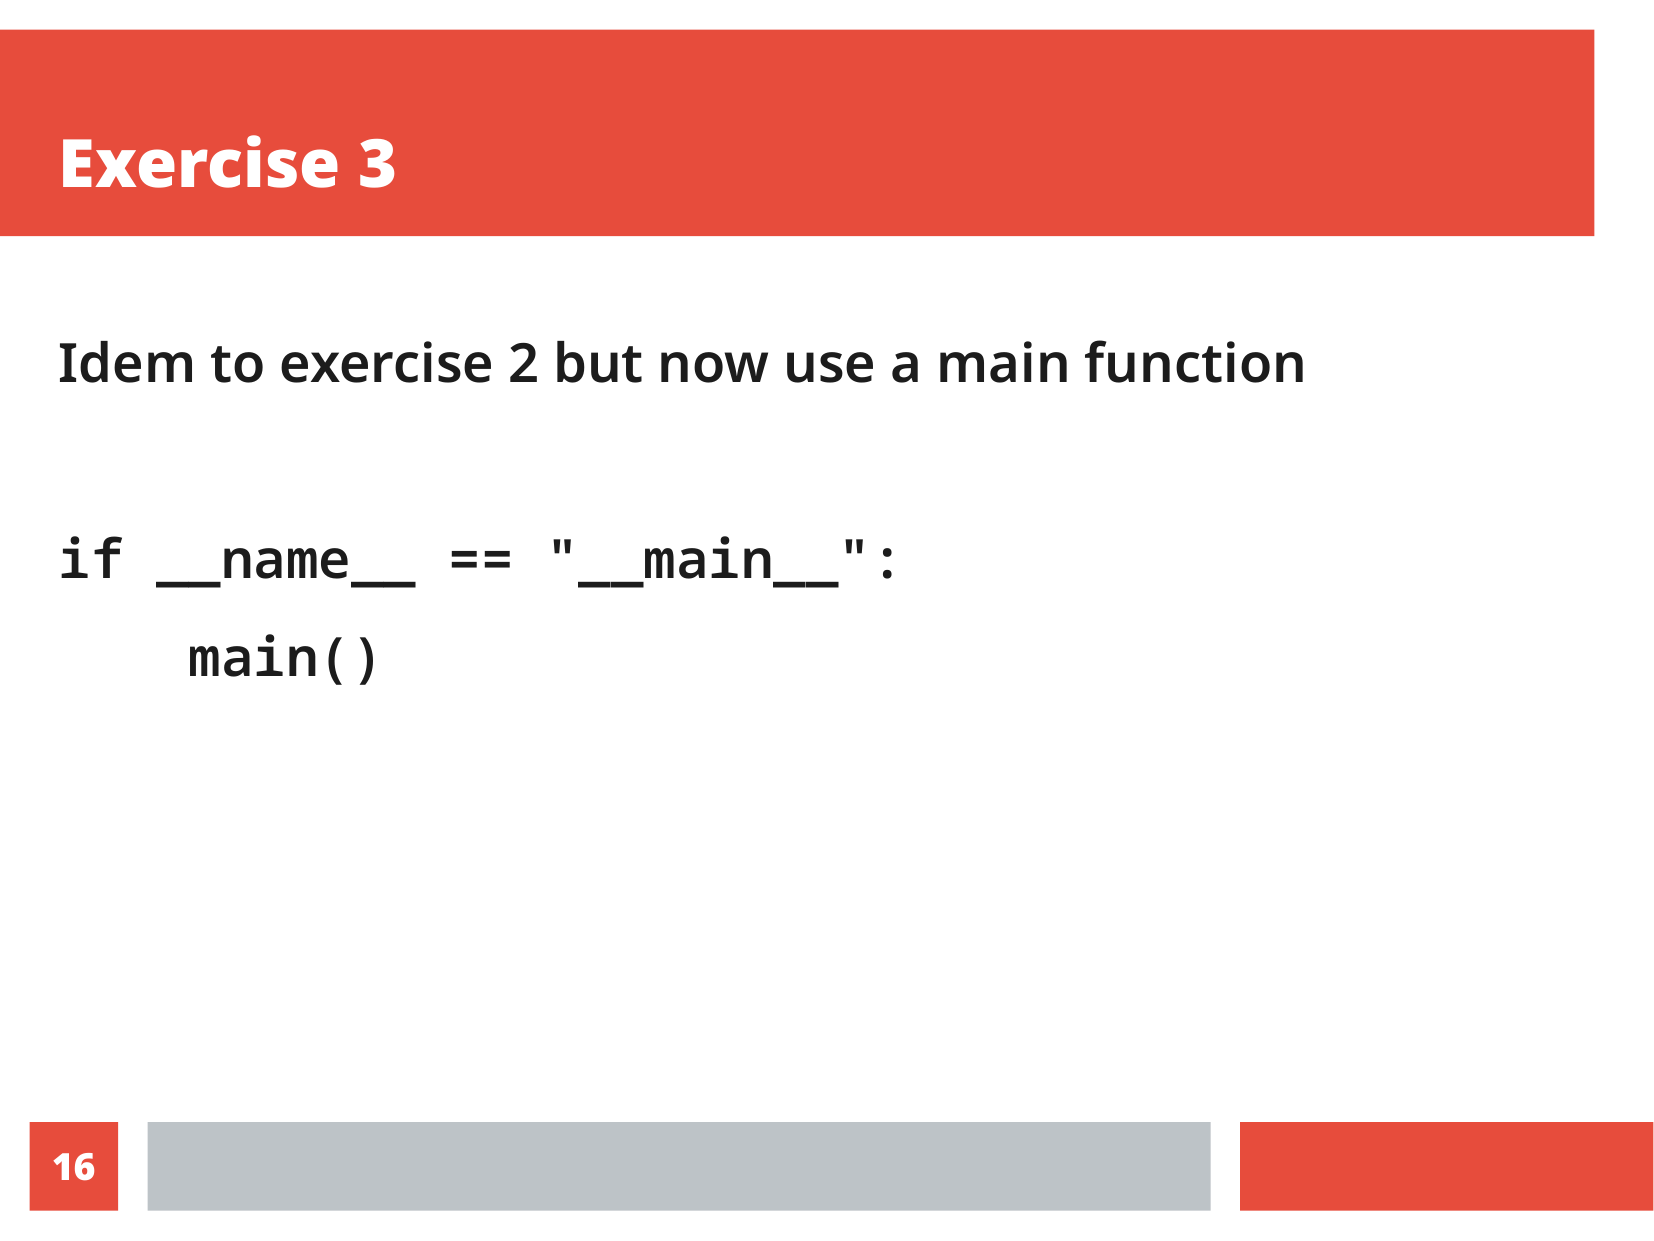

# Exercise 3
Idem to exercise 2 but now use a main function
if __name__ == "__main__":
 main()
16